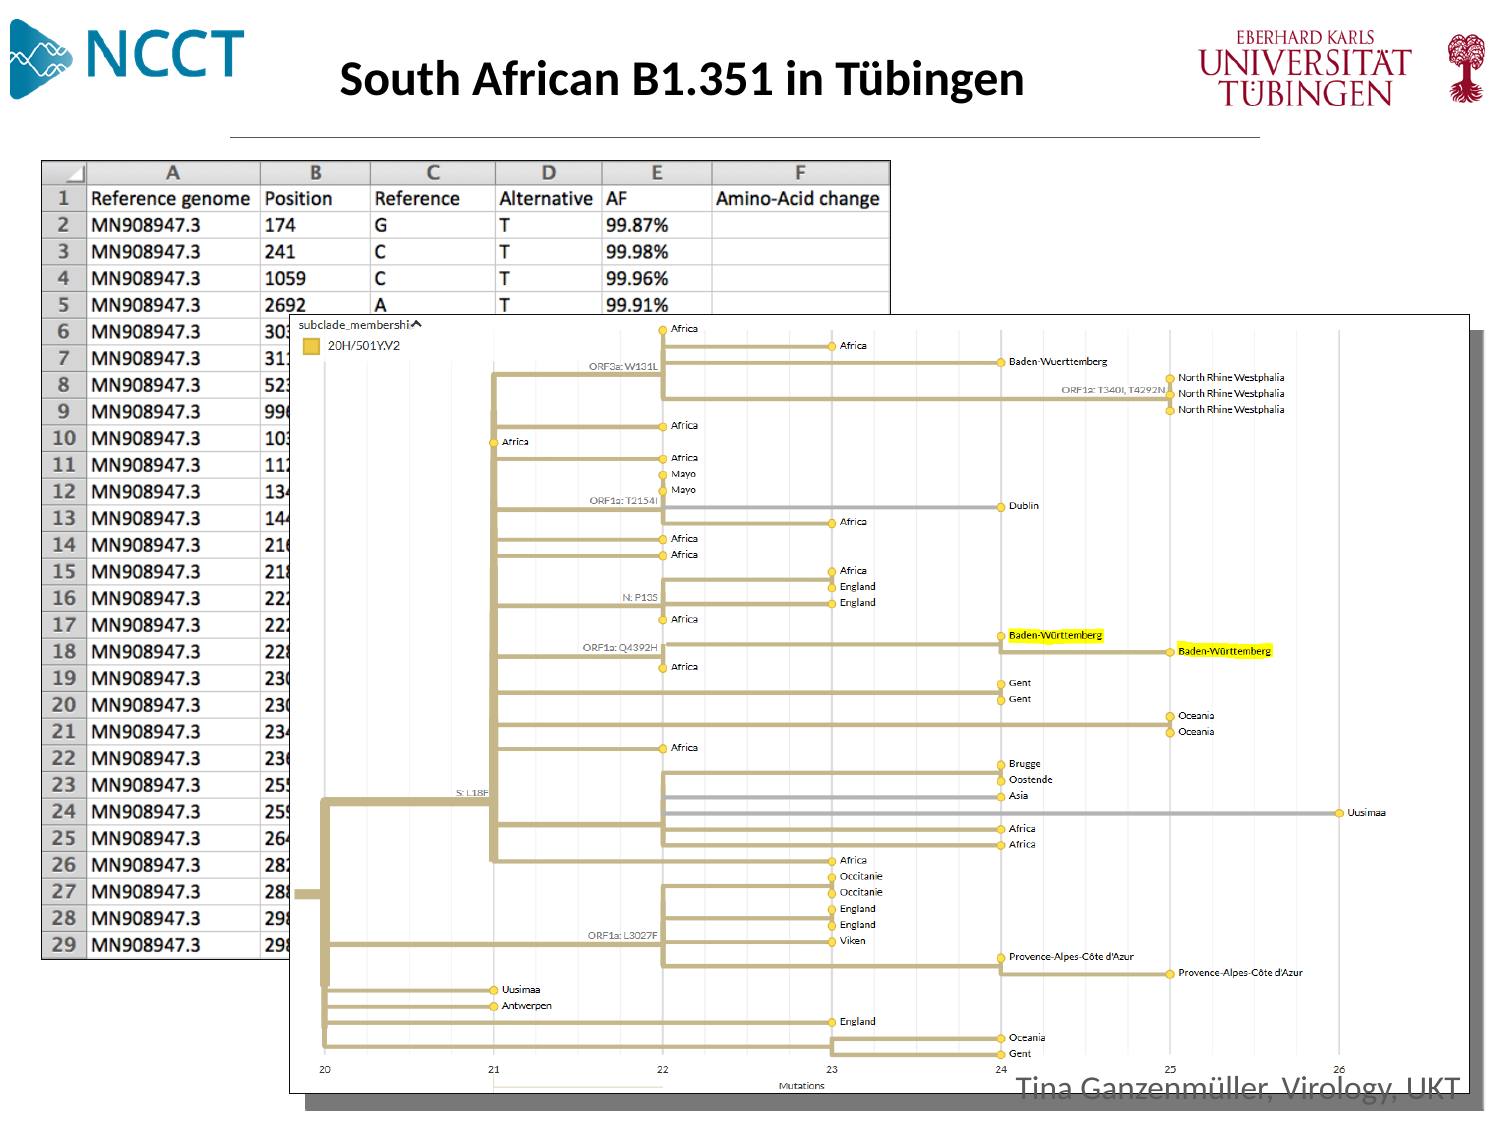

South African B1.351 in Tübingen
Tina Ganzenmüller, Virology, UKT